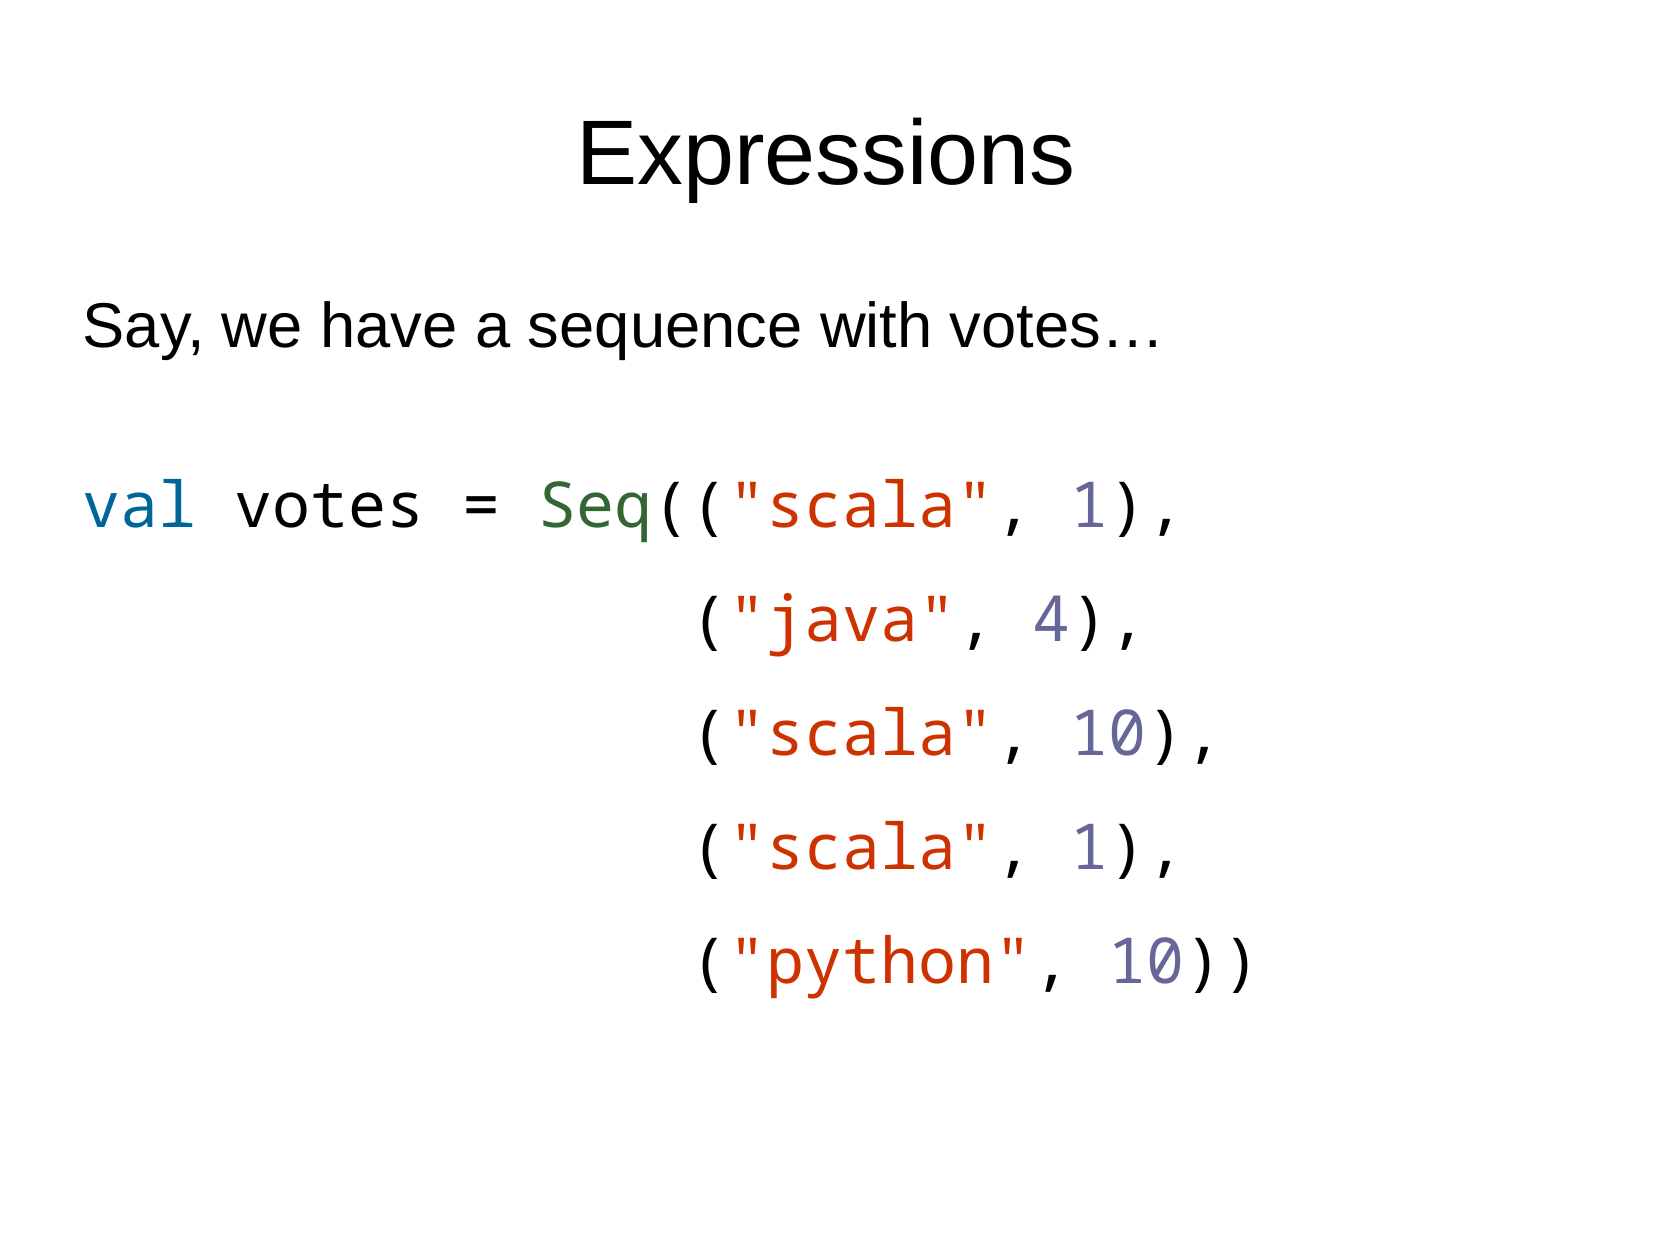

# Expressions
Say, we have a sequence with votes…
val votes = Seq(("scala", 1),
 ("java", 4),
 ("scala", 10),
 ("scala", 1),
 ("python", 10))